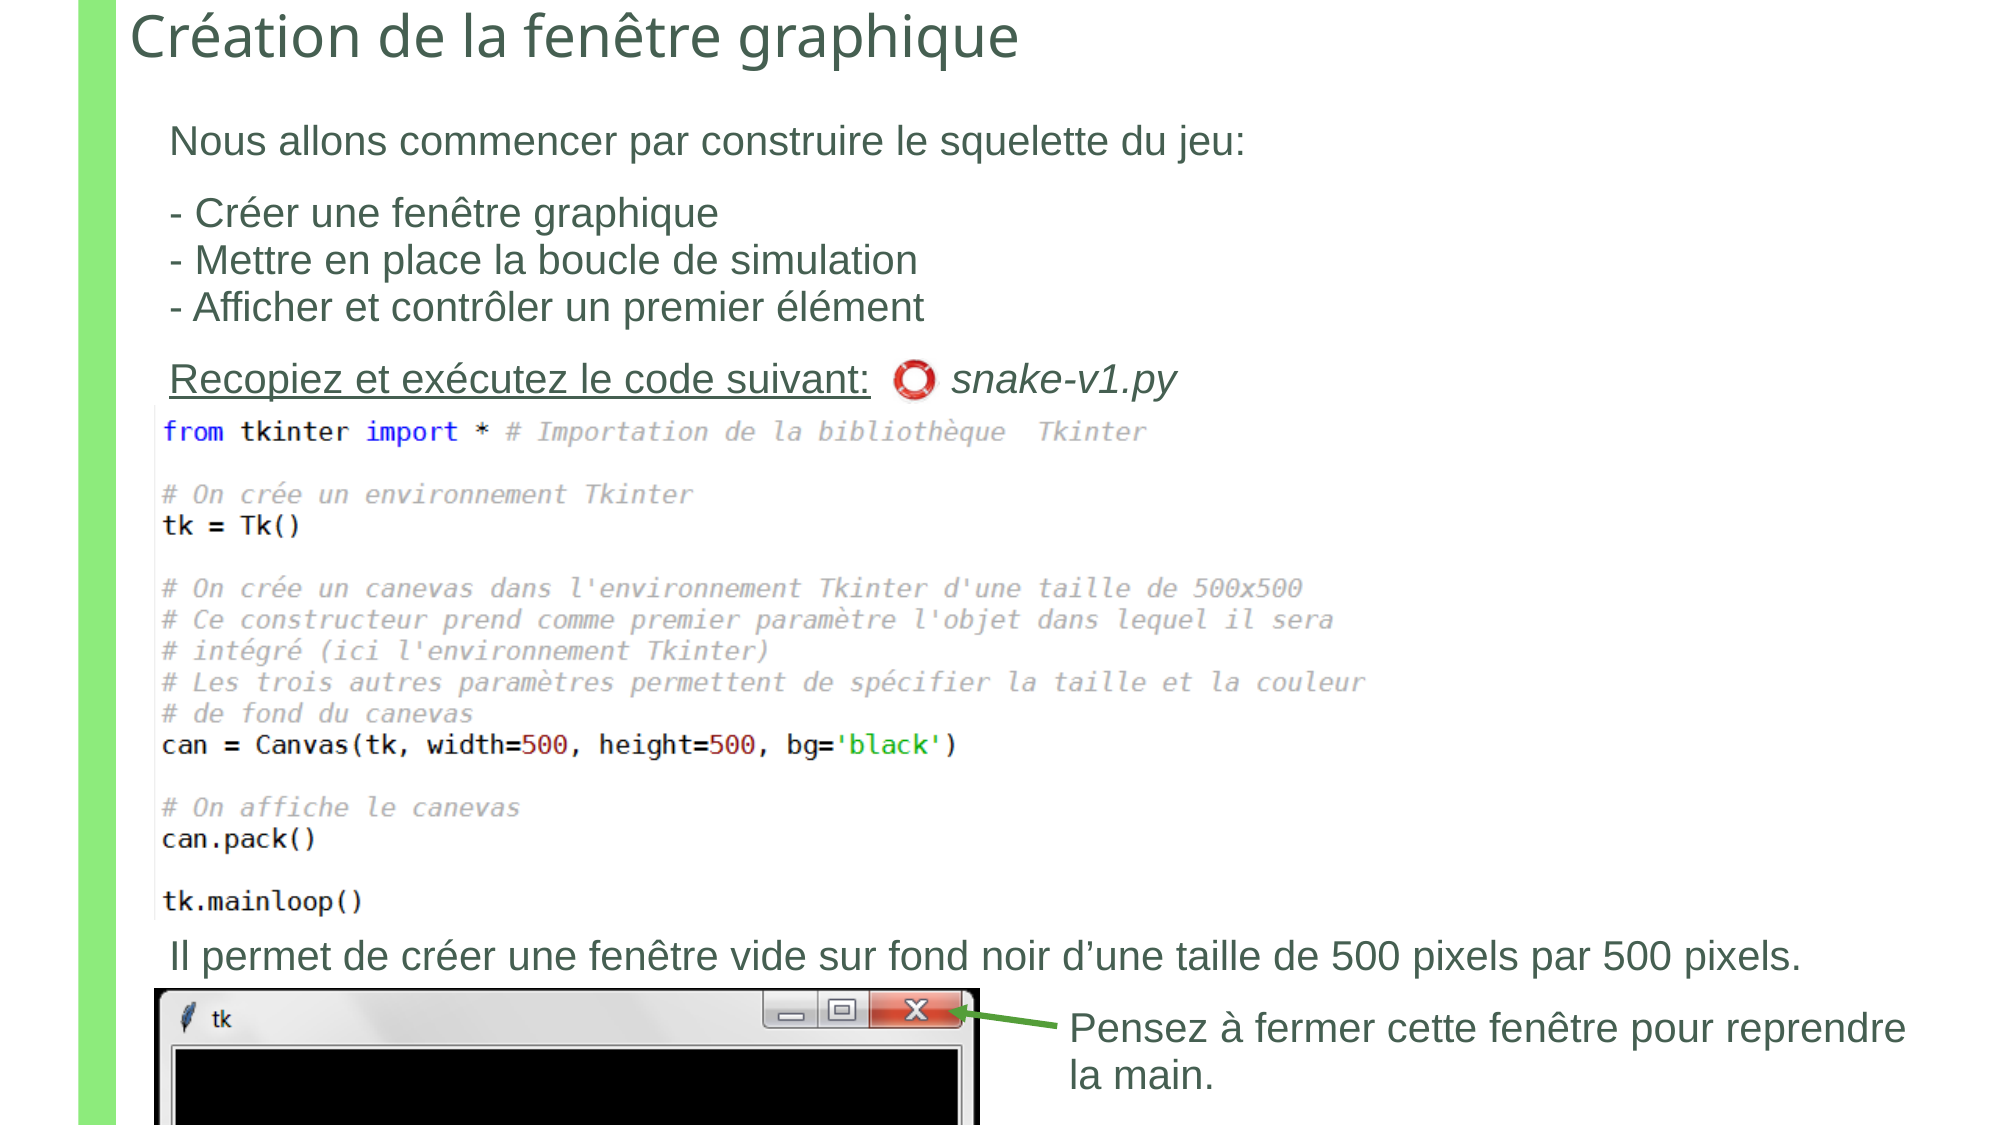

# Création de la fenêtre graphique
Nous allons commencer par construire le squelette du jeu:
- Créer une fenêtre graphique
- Mettre en place la boucle de simulation
- Afficher et contrôler un premier élément
Recopiez et exécutez le code suivant: snake-v1.py
Il permet de créer une fenêtre vide sur fond noir d’une taille de 500 pixels par 500 pixels.
						Pensez à fermer cette fenêtre pour reprendre
						la main.